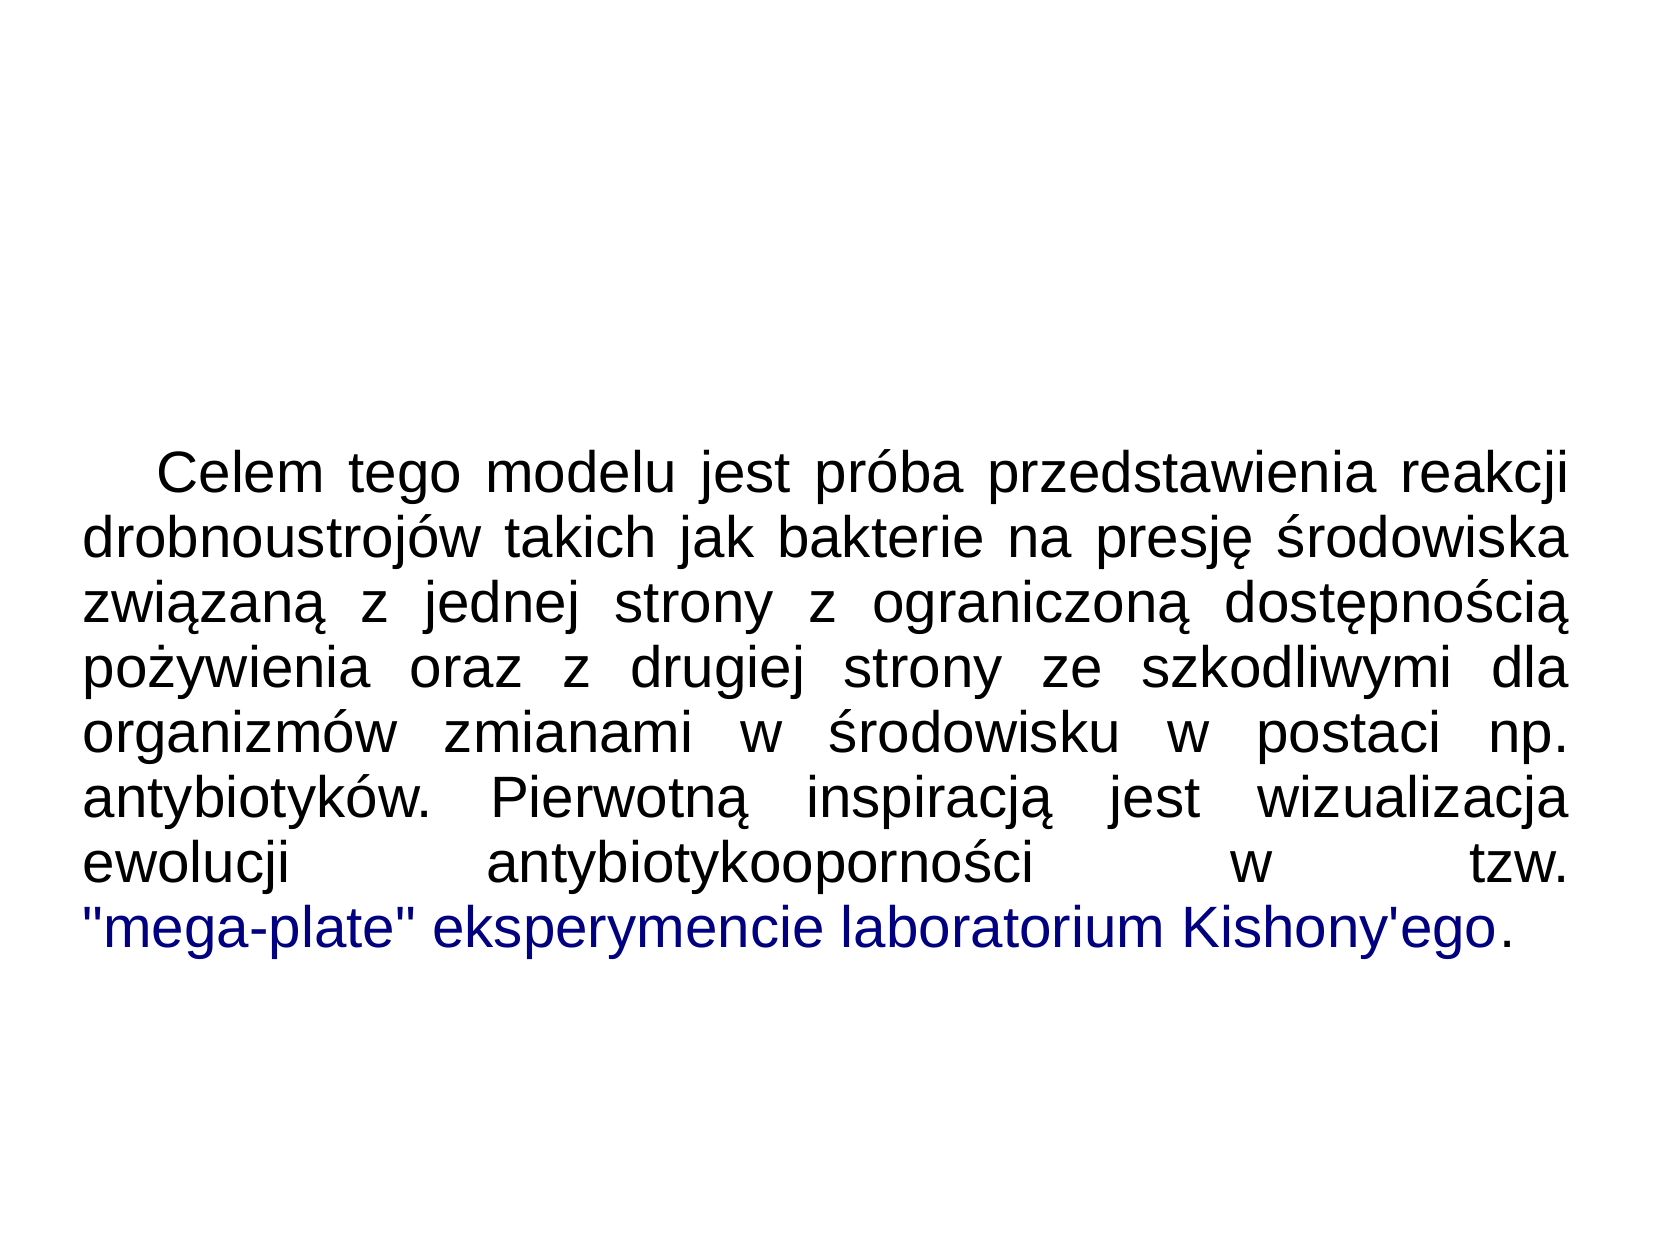

#
	Celem tego modelu jest próba przedstawienia reakcji drobnoustrojów takich jak bakterie na presję środowiska związaną z jednej strony z ograniczoną dostępnością pożywienia oraz z drugiej strony ze szkodliwymi dla organizmów zmianami w środowisku w postaci np. antybiotyków. Pierwotną inspiracją jest wizualizacja ewolucji antybiotykooporności w tzw. "mega-plate" eksperymencie laboratorium Kishony'ego.